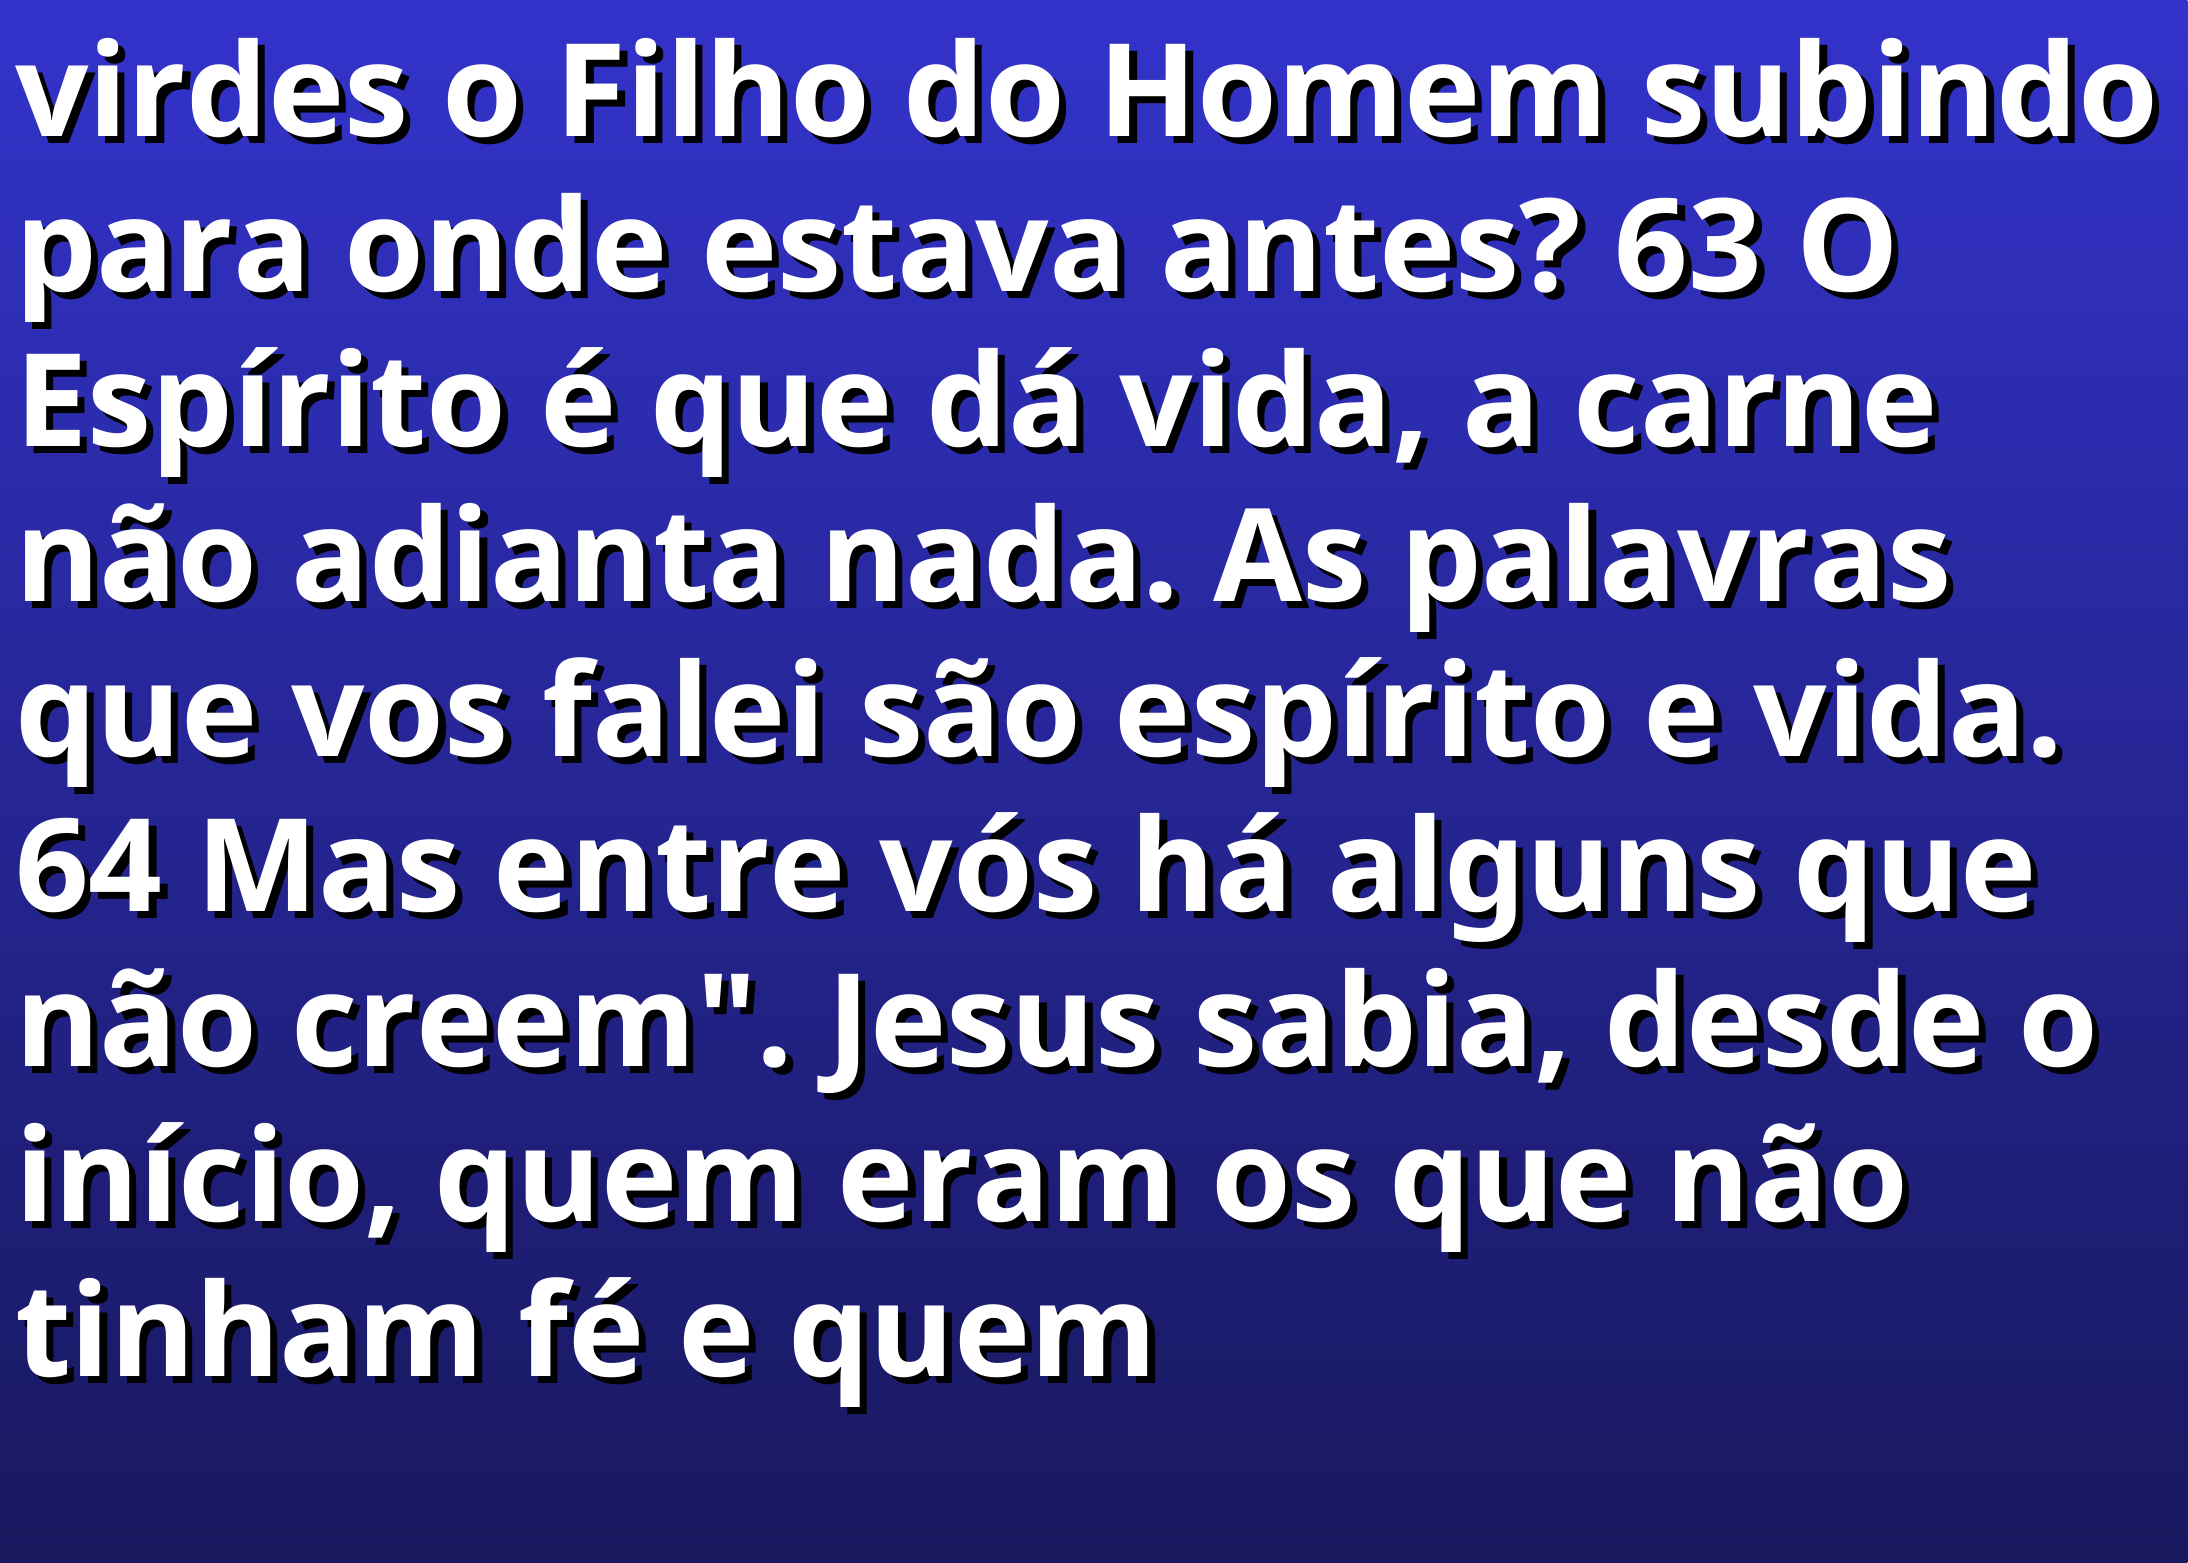

virdes o Filho do Homem subindo para onde estava antes? 63 O Espírito é que dá vida, a carne não adianta nada. As palavras que vos falei são espírito e vida.
64 Mas entre vós há alguns que não creem". Jesus sabia, desde o início, quem eram os que não tinham fé e quem